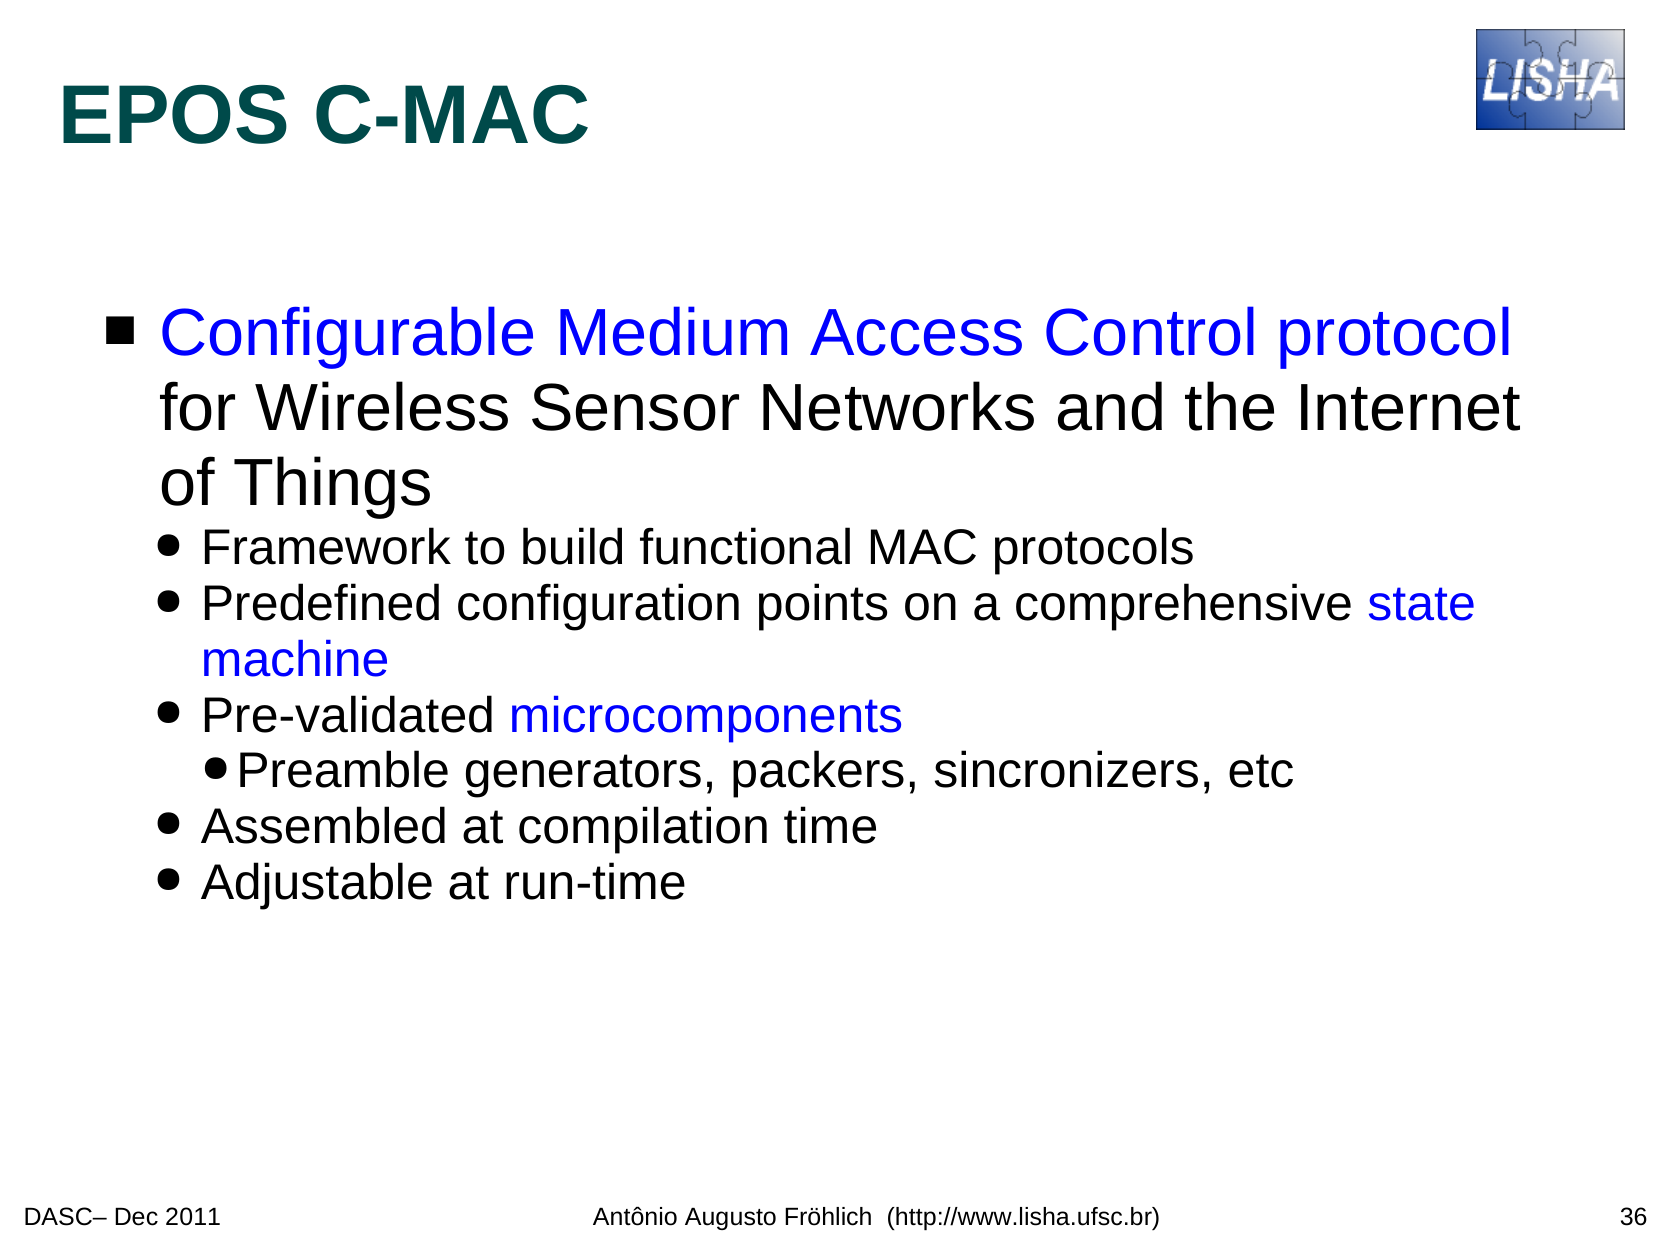

# EPOS C-MAC
Configurable Medium Access Control protocol for Wireless Sensor Networks and the Internet of Things
Framework to build functional MAC protocols
Predefined configuration points on a comprehensive state machine
Pre-validated microcomponents
Preamble generators, packers, sincronizers, etc
Assembled at compilation time
Adjustable at run-time